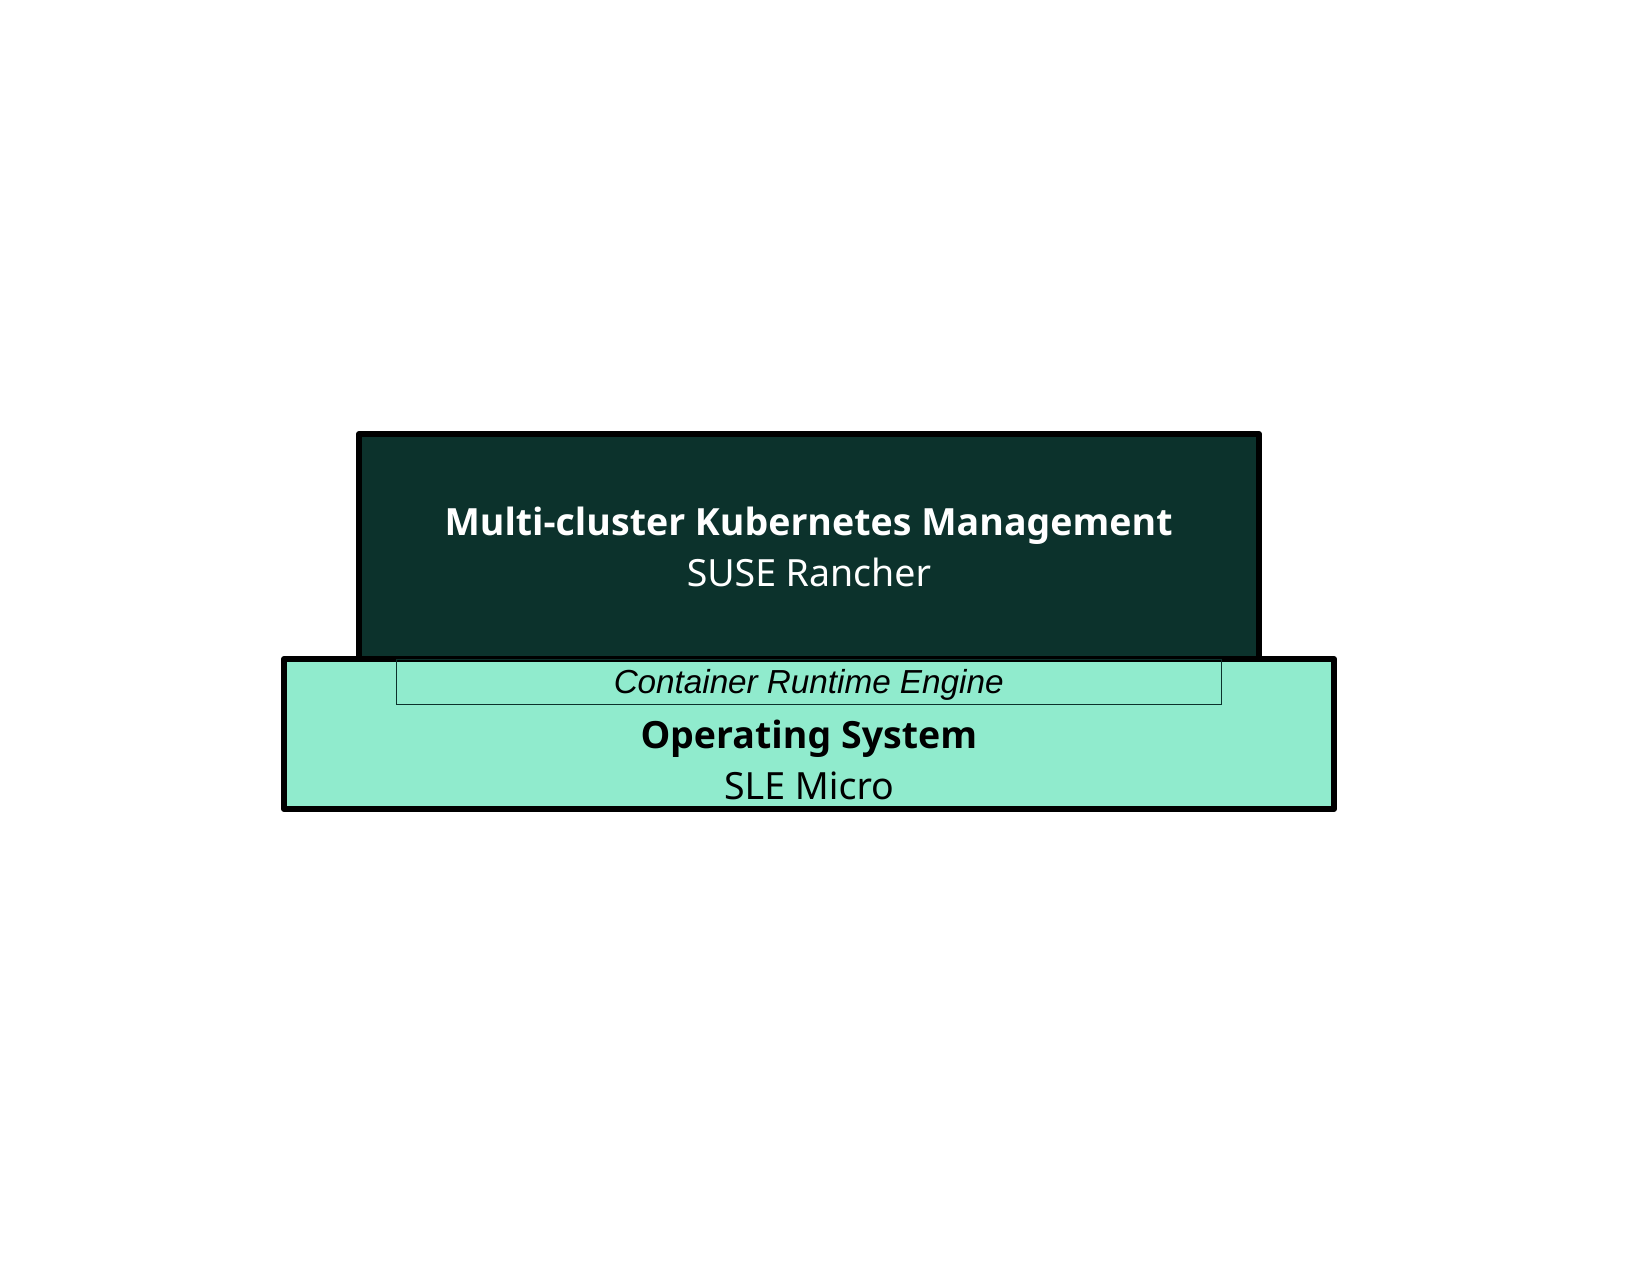

Multi-cluster Kubernetes Management
SUSE Rancher
Operating System
SLE Micro
Container Runtime Engine